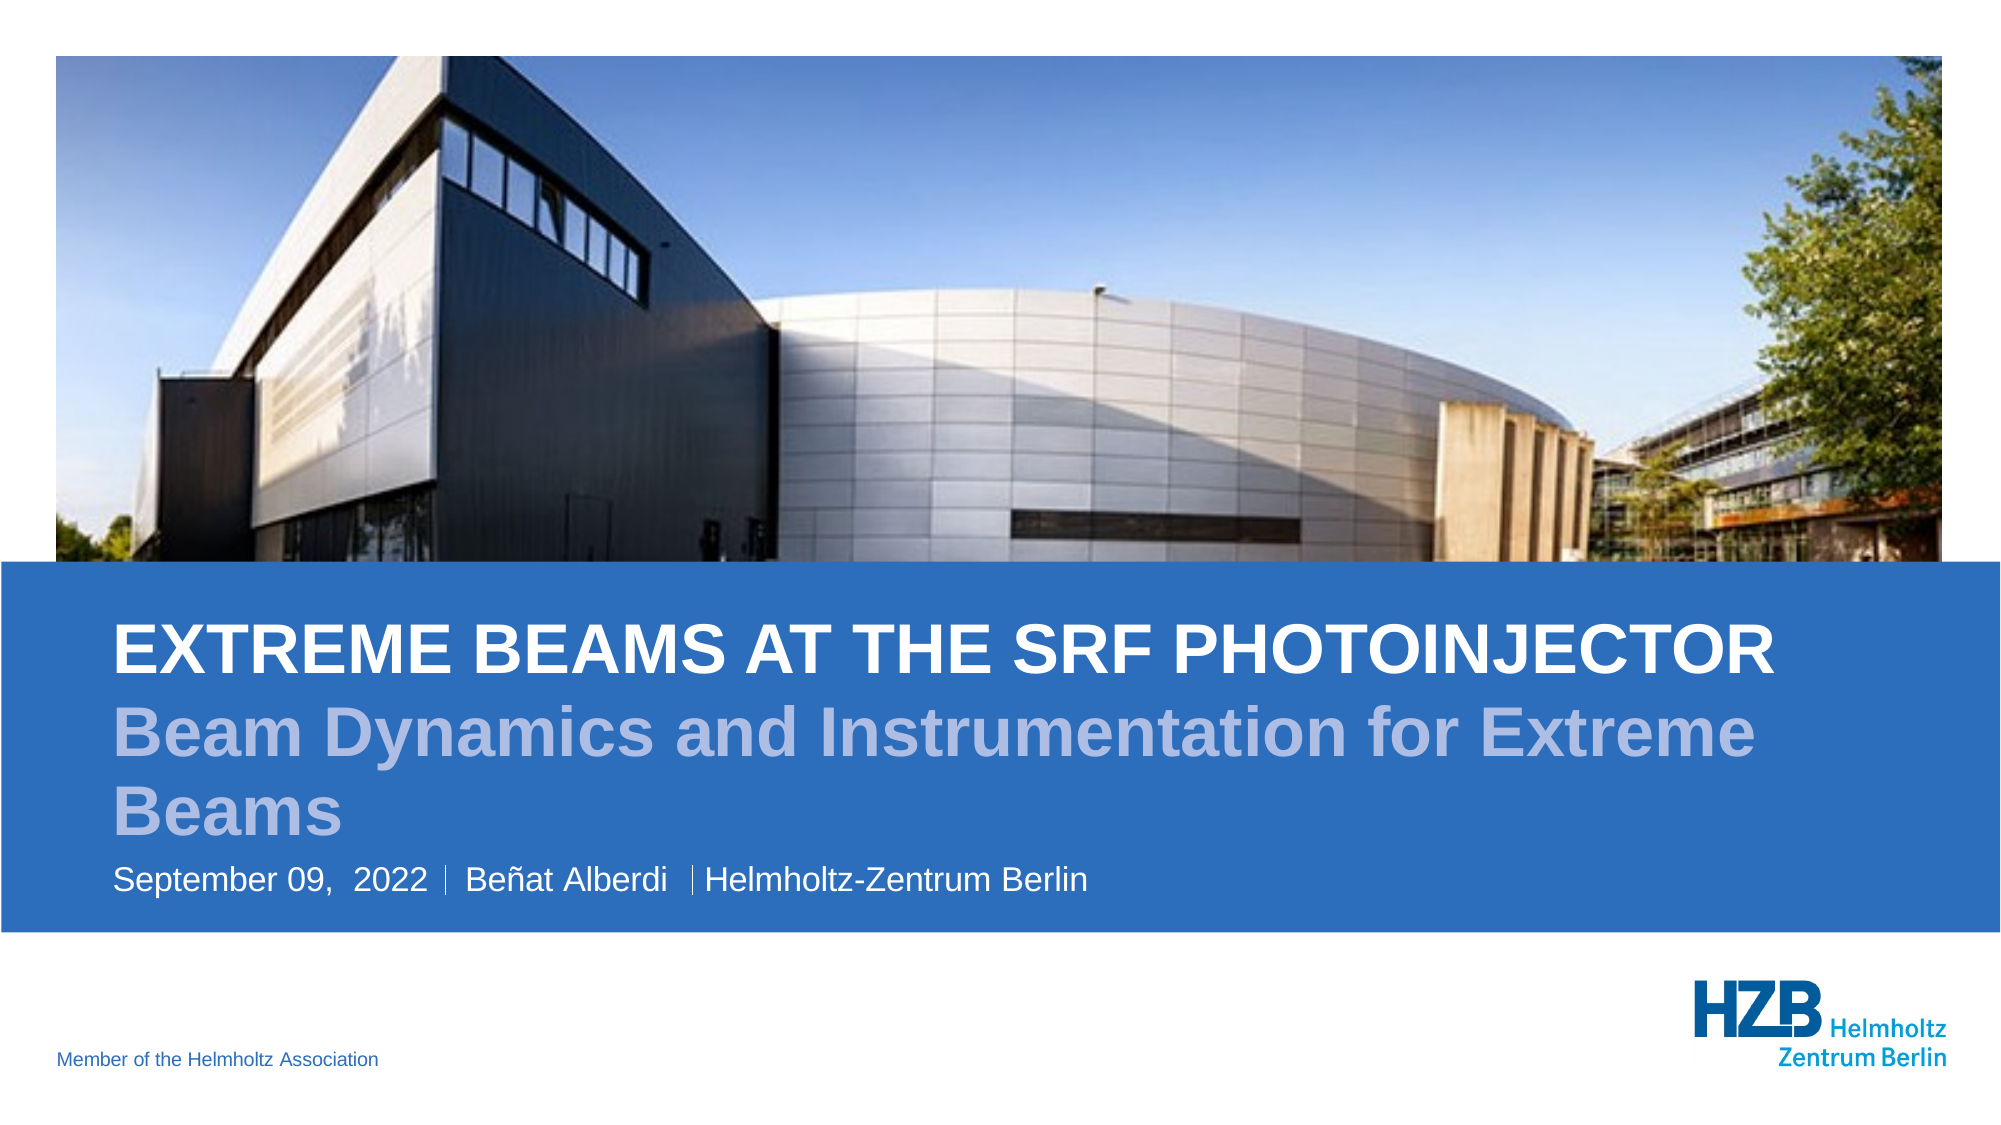

EXTREME BEAMS AT THE SRF PHOTOINJECTOR
Beam Dynamics and Instrumentation for Extreme Beams
September 09,  2022 Beñat Alberdi Helmholtz-Zentrum Berlin
Member of the Helmholtz Association